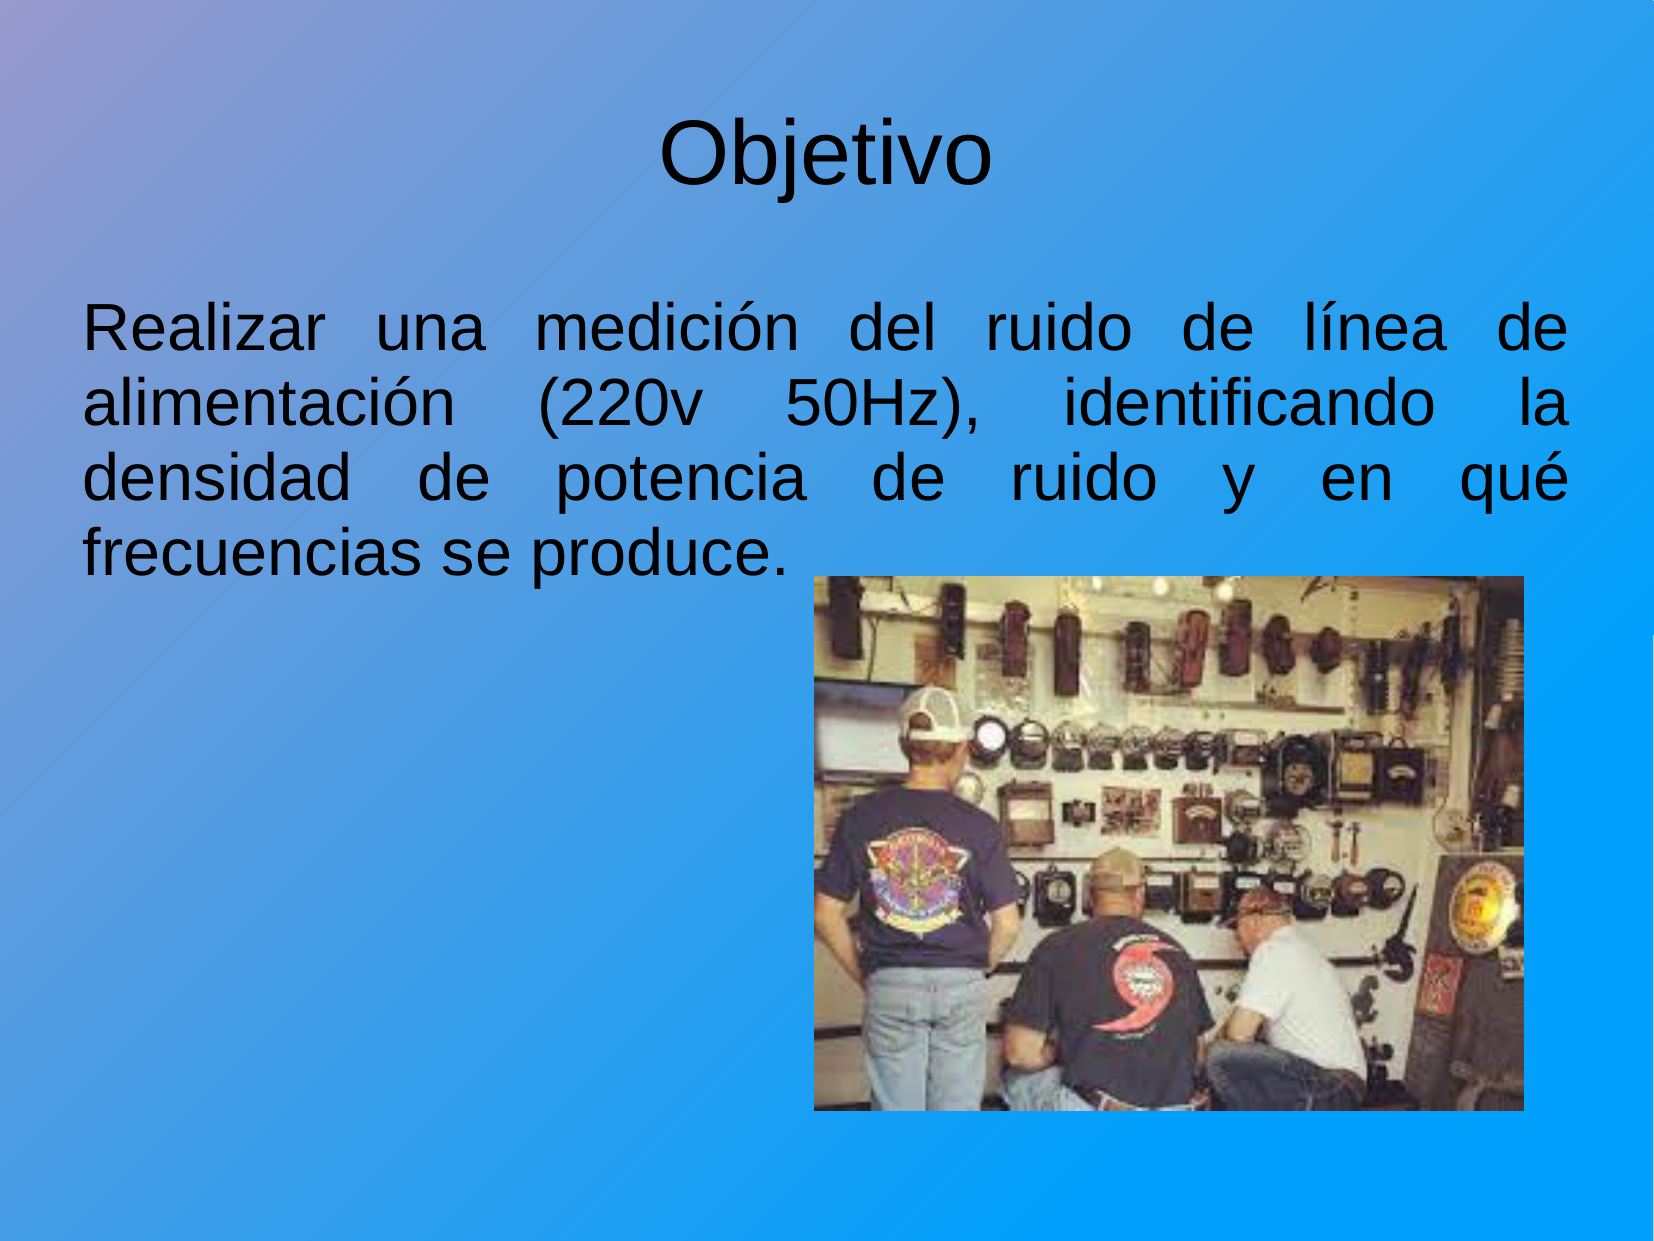

# Objetivo
Realizar una medición del ruido de línea de alimentación (220v 50Hz), identificando la densidad de potencia de ruido y en qué frecuencias se produce.